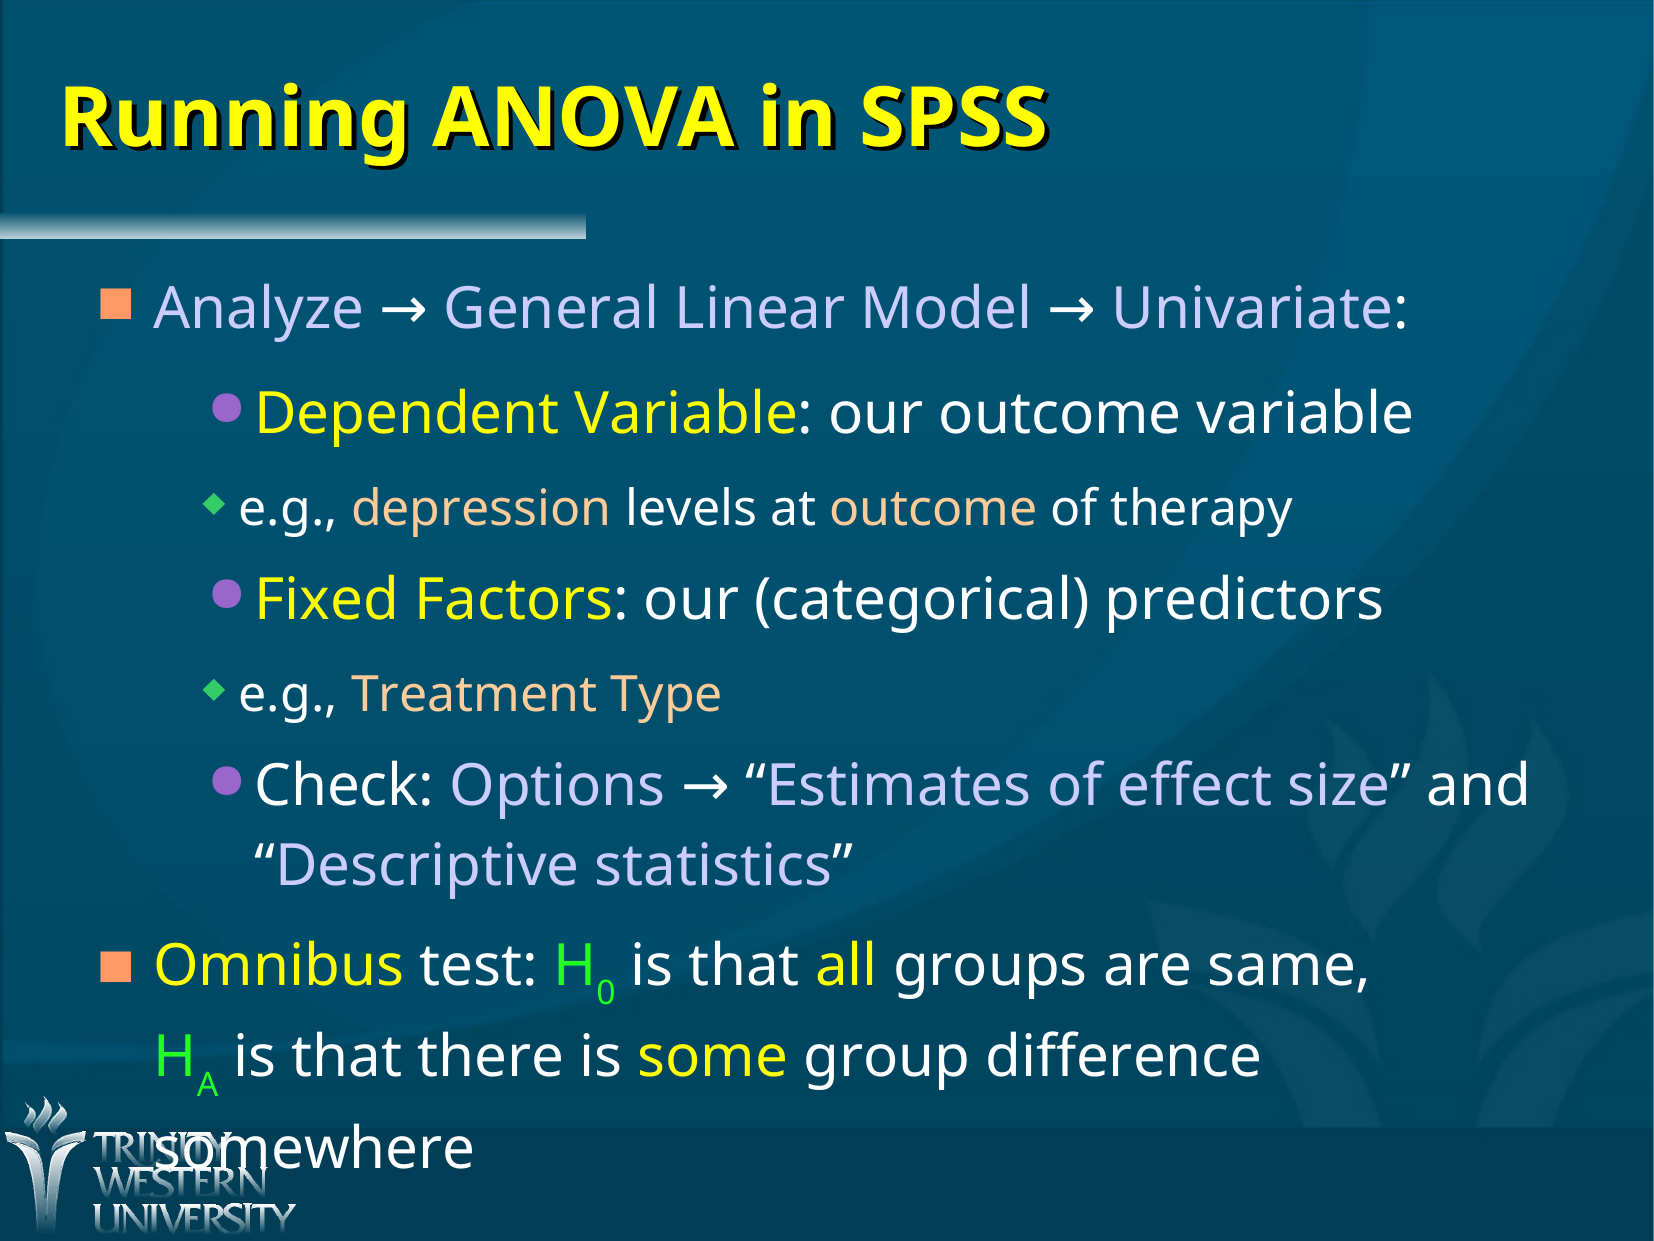

# Running ANOVA in SPSS
Analyze → General Linear Model → Univariate:
Dependent Variable: our outcome variable
e.g., depression levels at outcome of therapy
Fixed Factors: our (categorical) predictors
e.g., Treatment Type
Check: Options → “Estimates of effect size” and “Descriptive statistics”
Omnibus test: H0 is that all groups are same,
HA is that there is some group difference somewhere